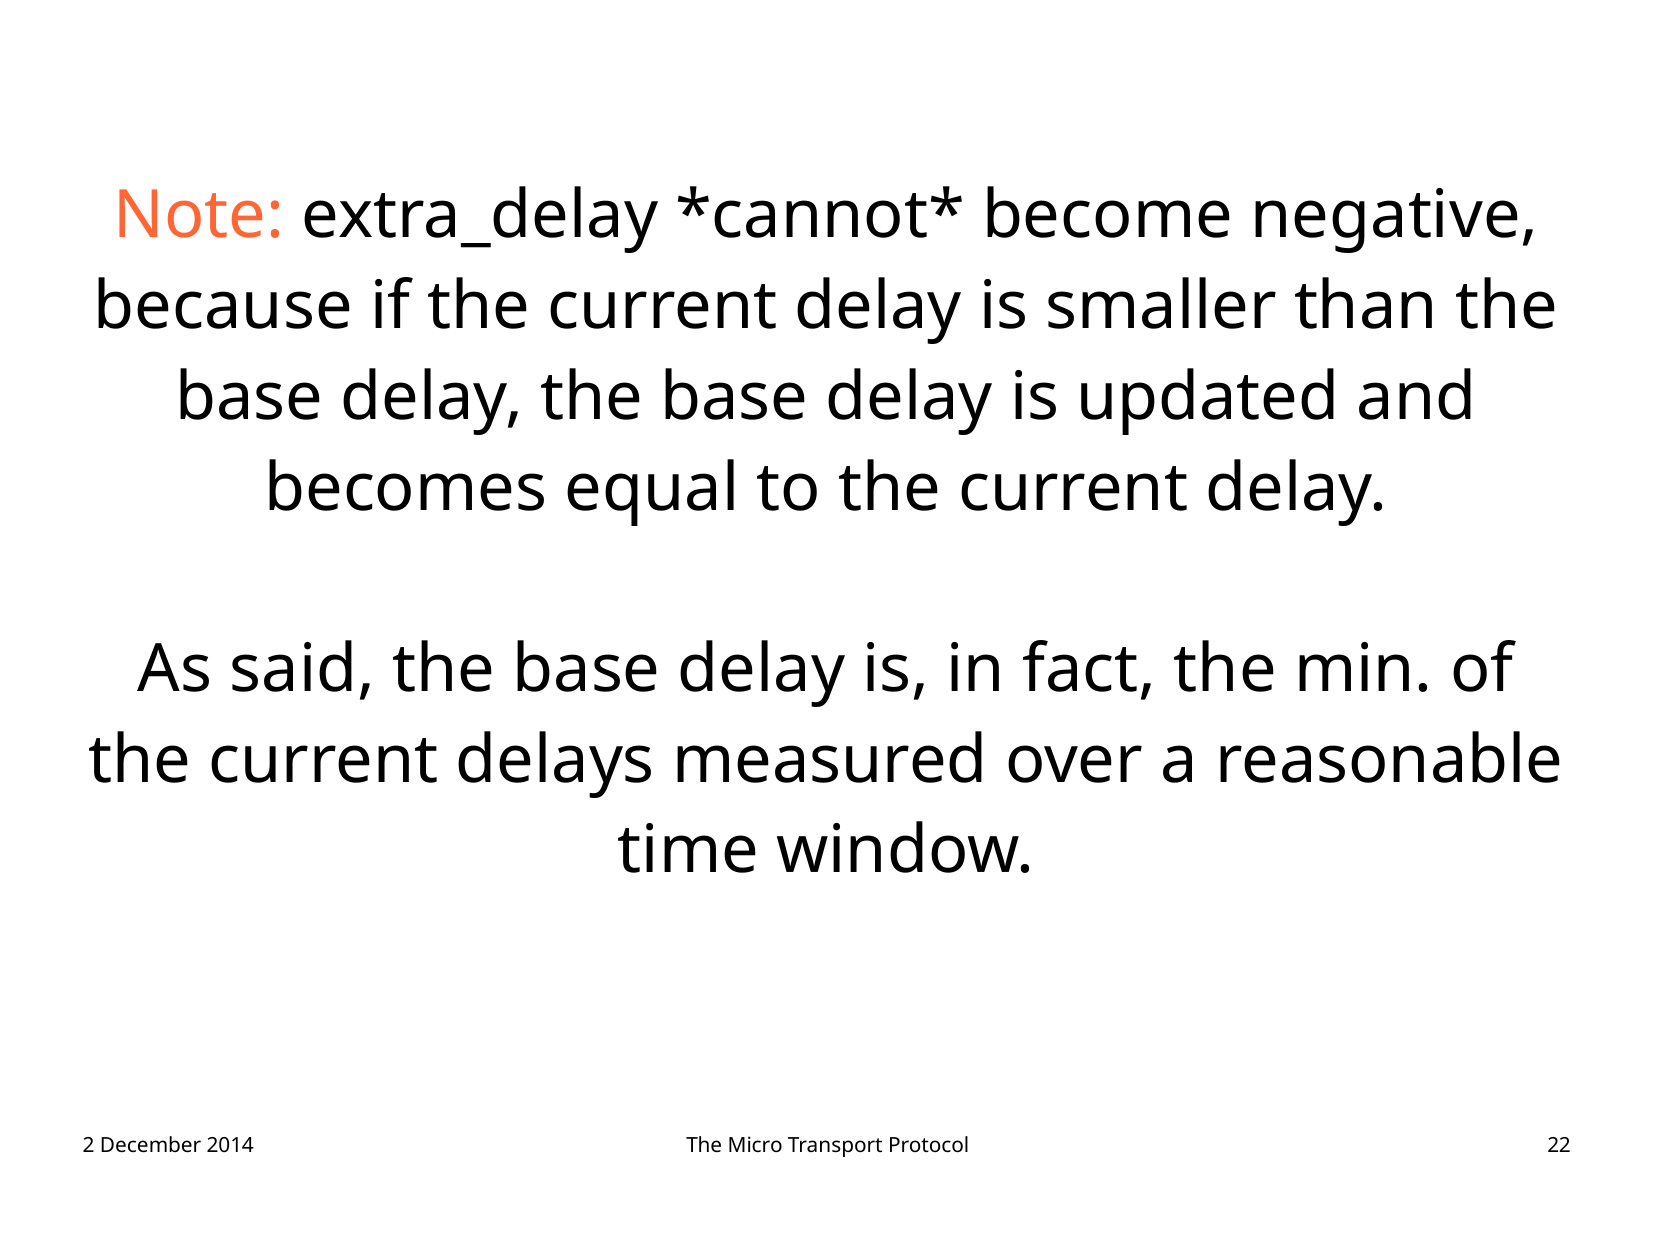

# Note: extra_delay *cannot* become negative, because if the current delay is smaller than the base delay, the base delay is updated and becomes equal to the current delay.
As said, the base delay is, in fact, the min. of the current delays measured over a reasonable time window.
2 December 2014
The Micro Transport Protocol
22